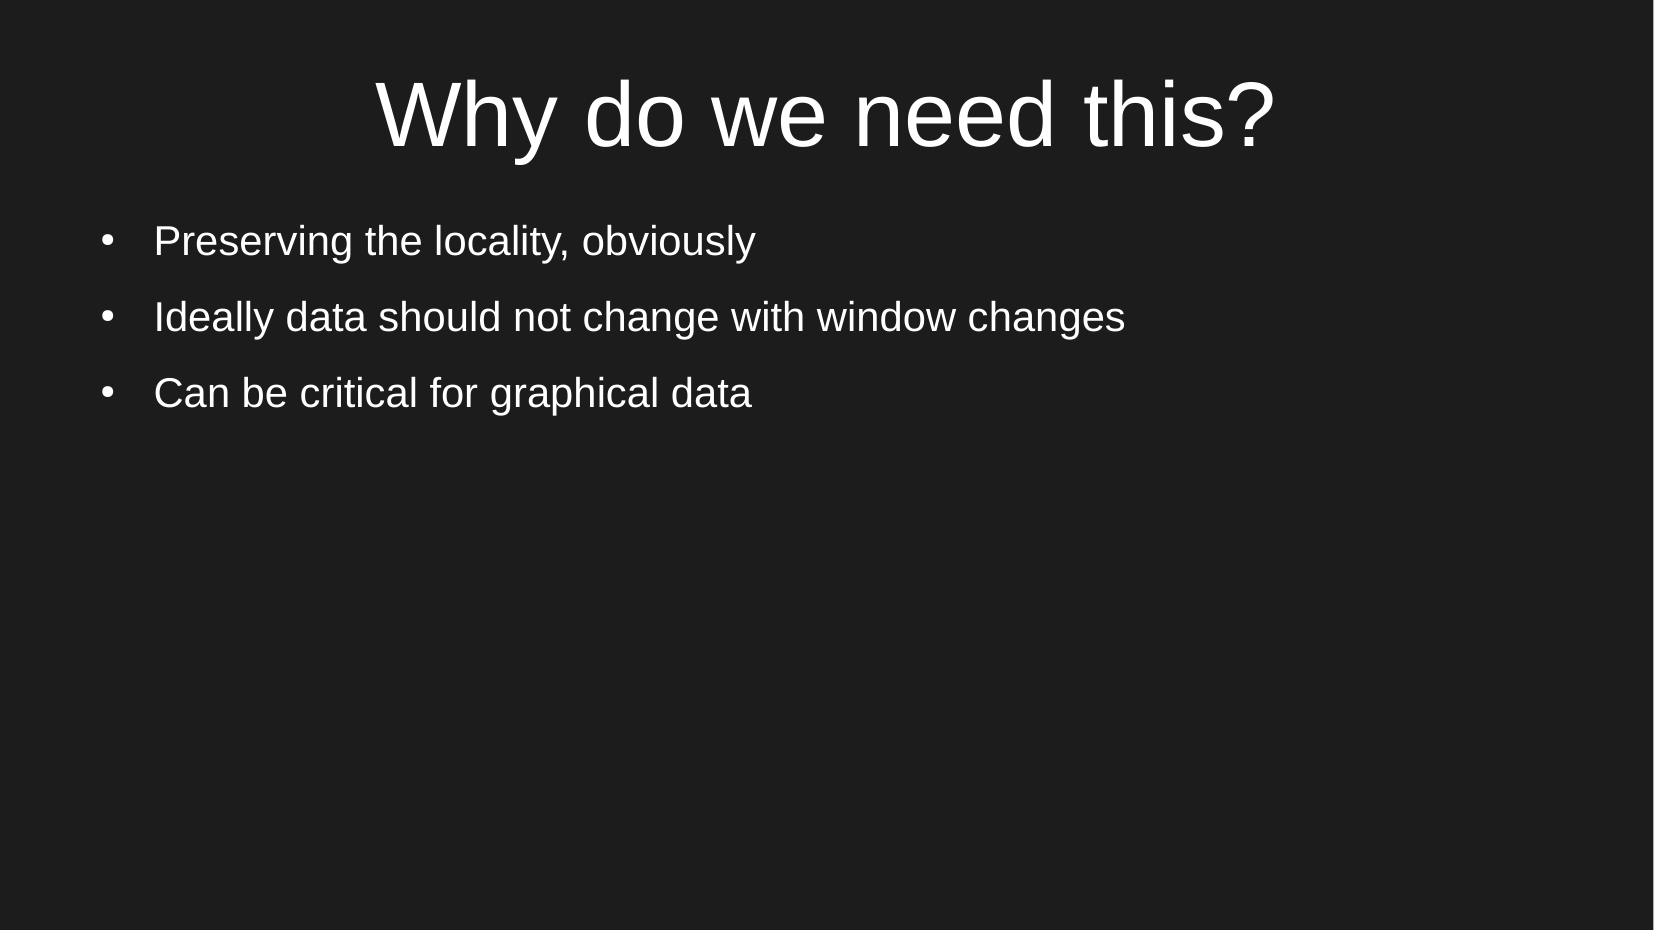

# Why do we need this?
Preserving the locality, obviously
Ideally data should not change with window changes
Can be critical for graphical data